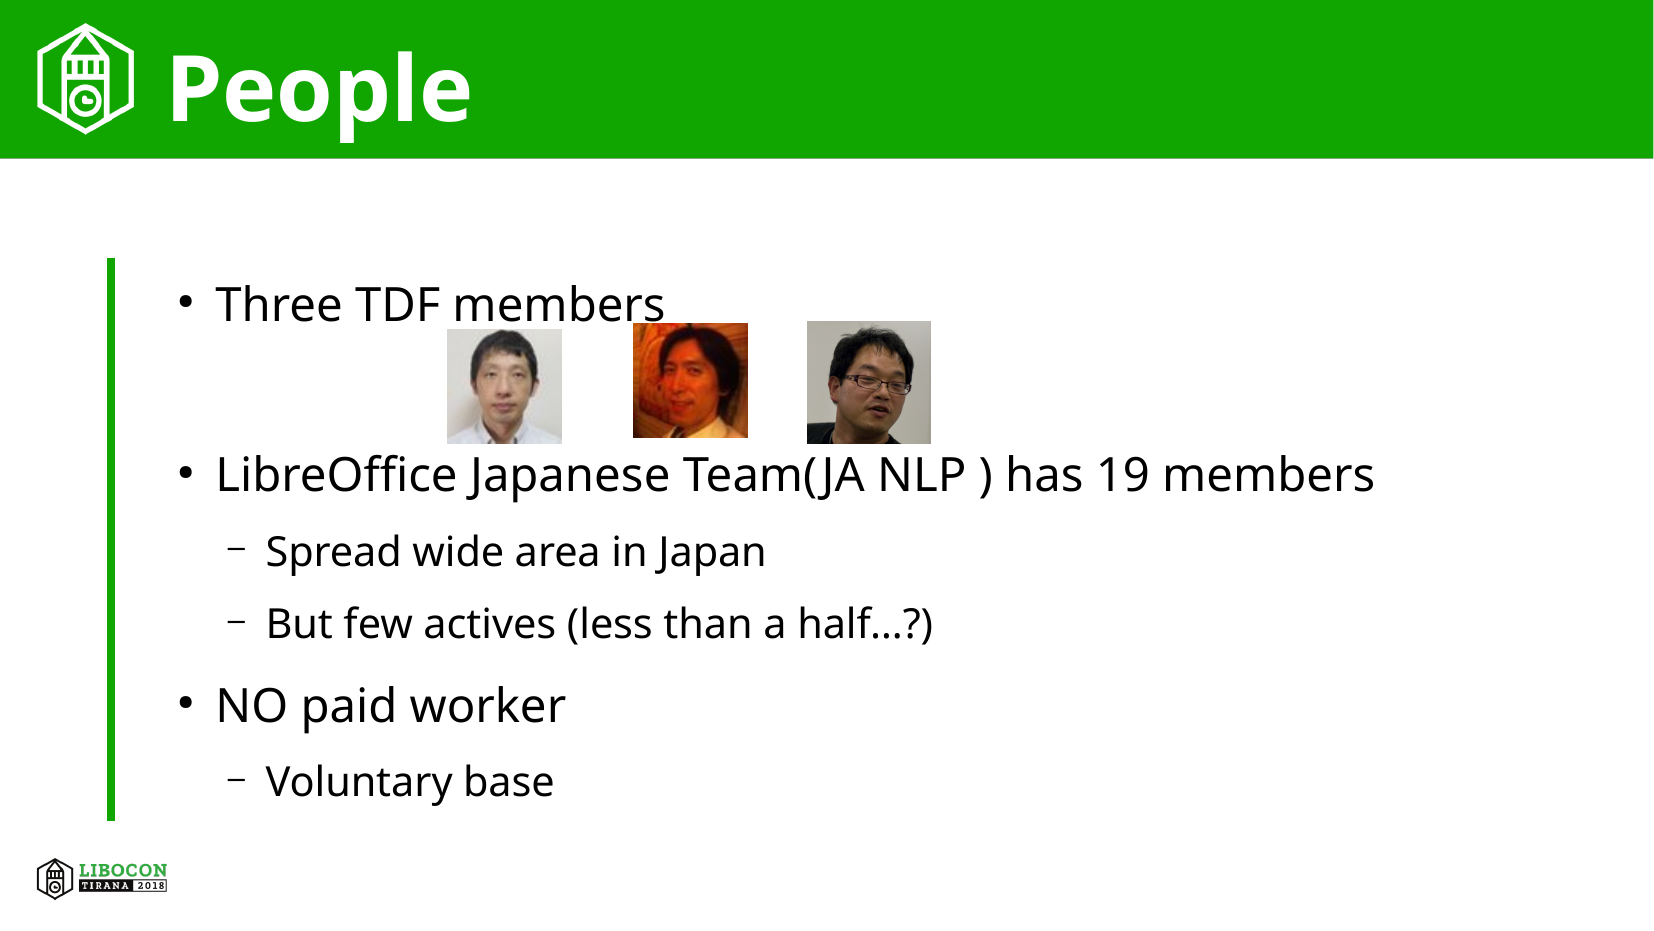

# People
Three TDF members
LibreOffice Japanese Team(JA NLP ) has 19 members
Spread wide area in Japan
But few actives (less than a half…?)
NO paid worker
Voluntary base